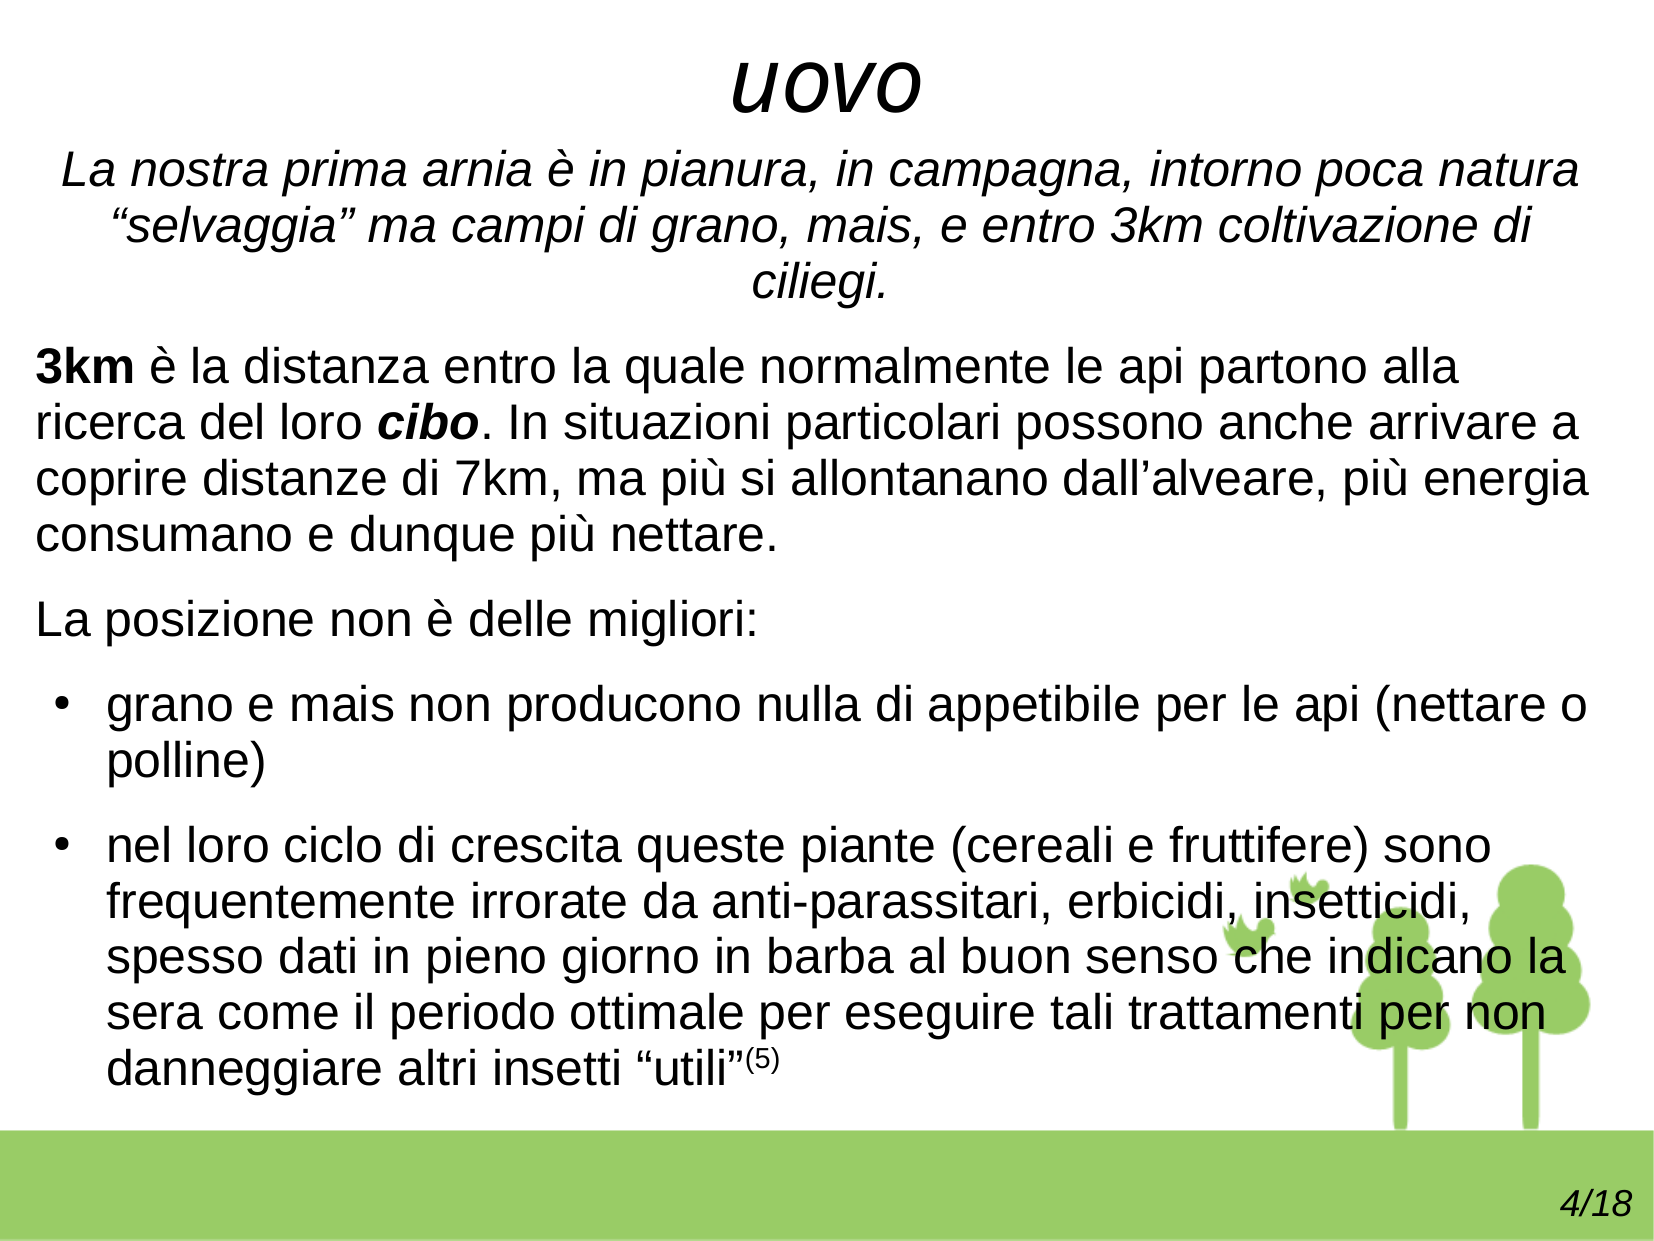

# uovo
La nostra prima arnia è in pianura, in campagna, intorno poca natura “selvaggia” ma campi di grano, mais, e entro 3km coltivazione di ciliegi.
3km è la distanza entro la quale normalmente le api partono alla ricerca del loro cibo. In situazioni particolari possono anche arrivare a coprire distanze di 7km, ma più si allontanano dall’alveare, più energia consumano e dunque più nettare.
La posizione non è delle migliori:
grano e mais non producono nulla di appetibile per le api (nettare o polline)
nel loro ciclo di crescita queste piante (cereali e fruttifere) sono frequentemente irrorate da anti-parassitari, erbicidi, insetticidi, spesso dati in pieno giorno in barba al buon senso che indicano la sera come il periodo ottimale per eseguire tali trattamenti per non danneggiare altri insetti “utili”(5)